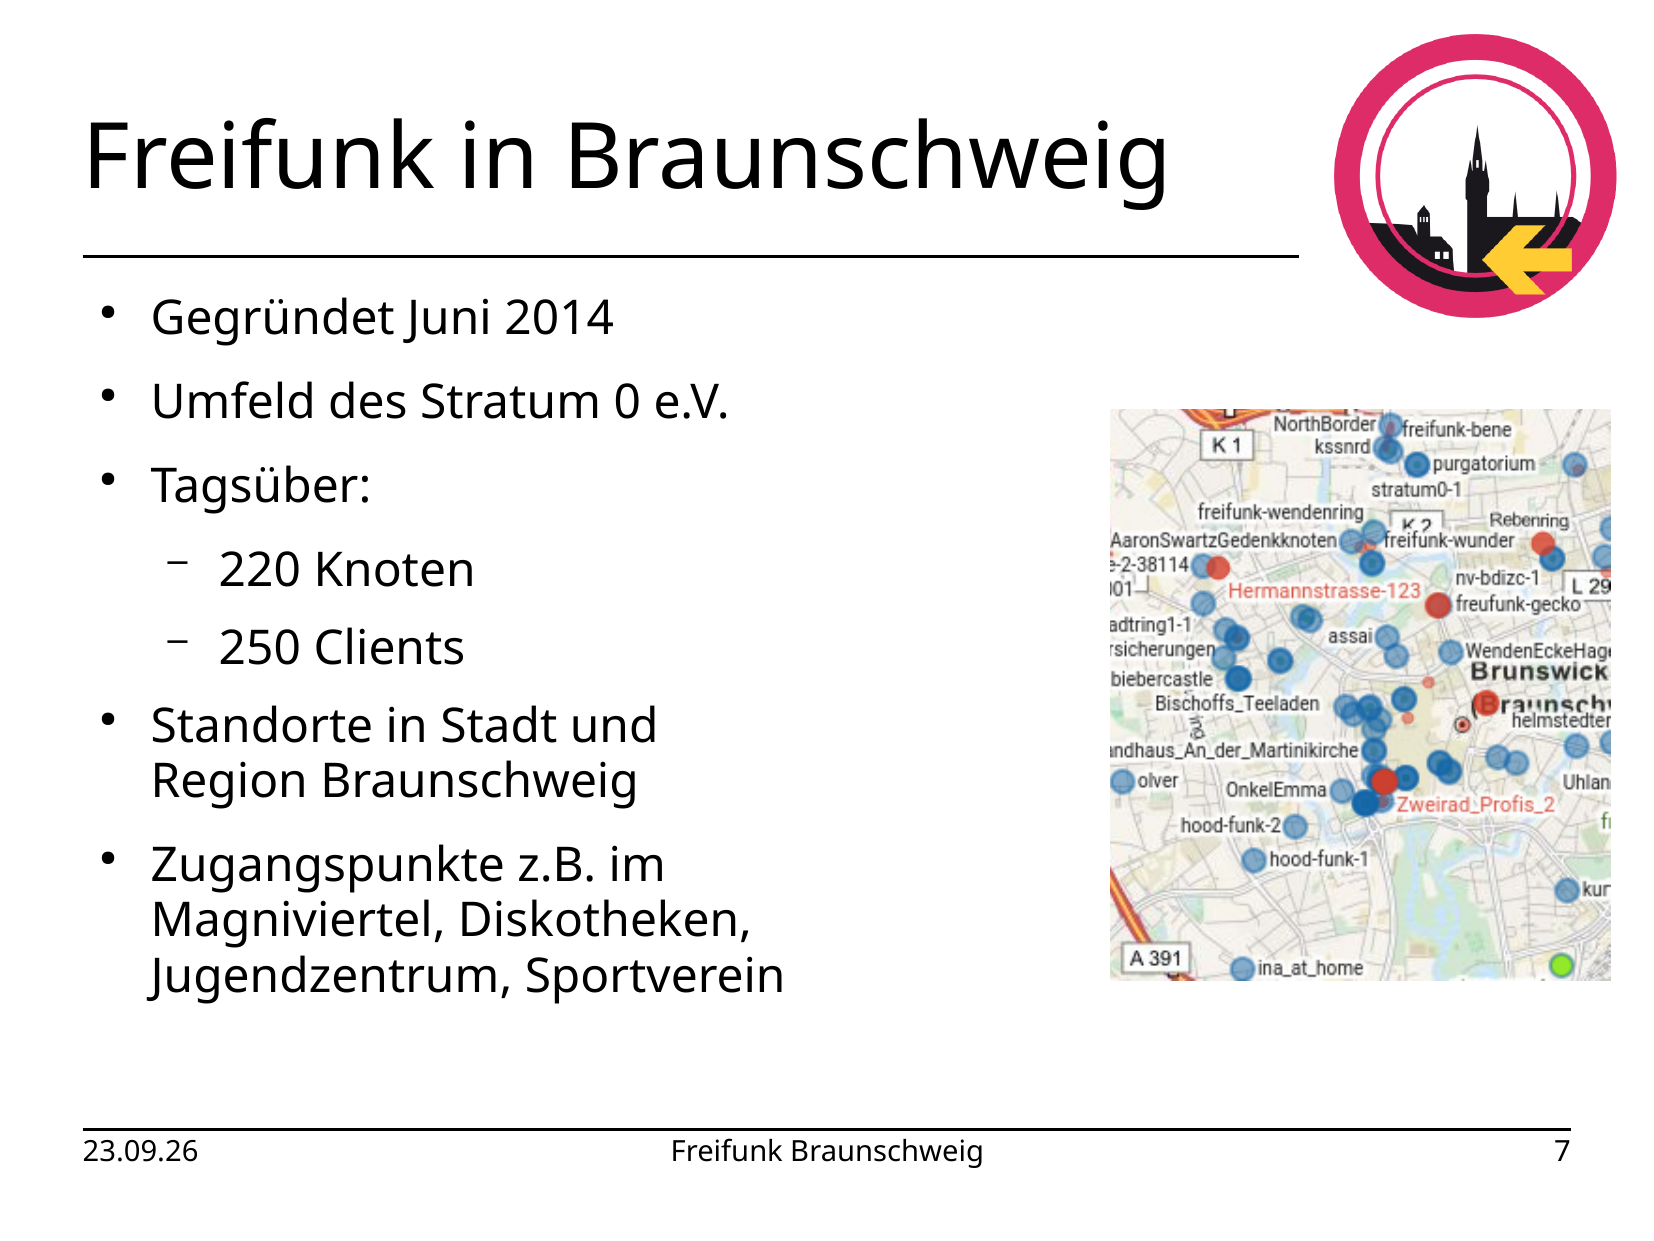

# Freifunk in Braunschweig
Gegründet Juni 2014
Umfeld des Stratum 0 e.V.
Tagsüber:
220 Knoten
250 Clients
Standorte in Stadt und
Region Braunschweig
Zugangspunkte z.B. im
Magniviertel, Diskotheken,
Jugendzentrum, Sportverein
Freifunk Braunschweig
7